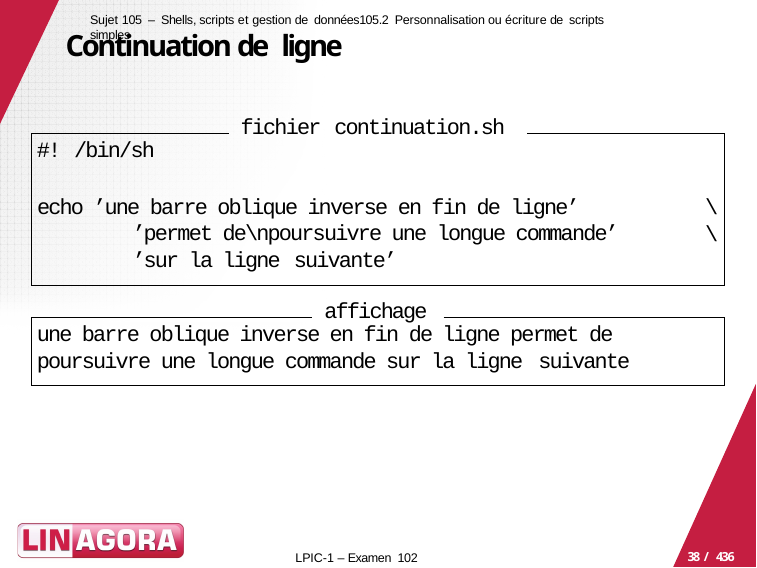

Sujet 105 – Shells, scripts et gestion de données105.2 Personnalisation ou écriture de scripts simples
# Continuation de ligne
fichier continuation.sh
#! /bin/sh
echo ’une barre oblique inverse en fin de ligne’ ’permet de\npoursuivre une longue commande’ ’sur la ligne suivante’
\
\
affichage
une barre oblique inverse en fin de ligne permet de poursuivre une longue commande sur la ligne suivante
LPIC-1 – Examen 102